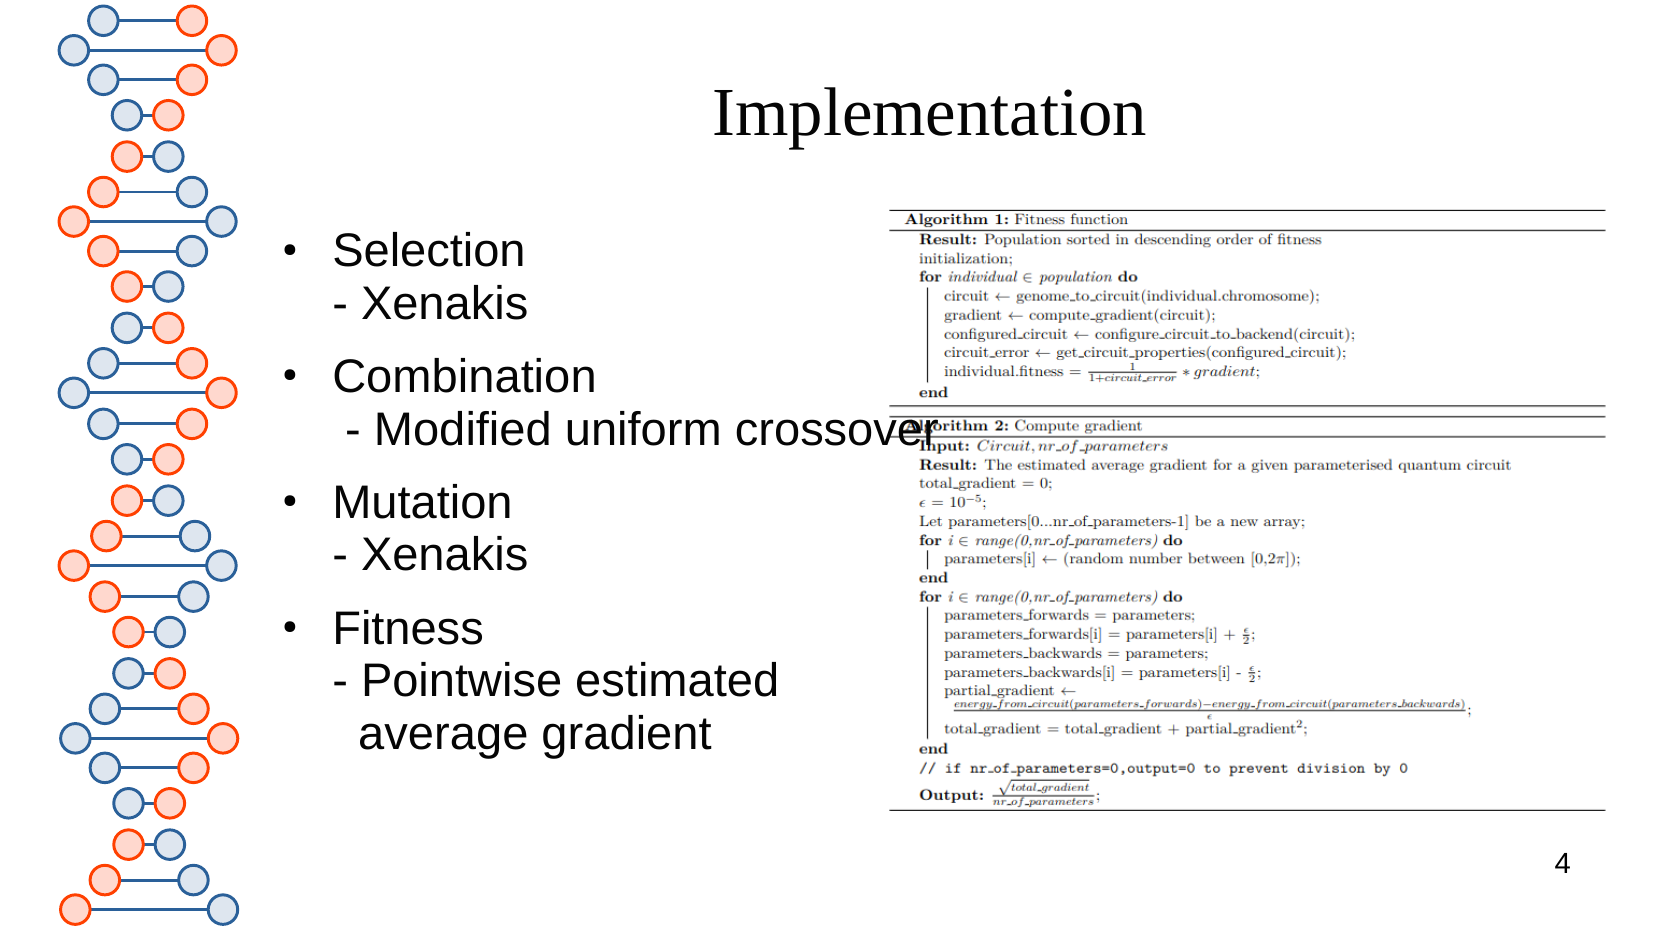

# Implementation
Selection
- Xenakis
Combination
 - Modified uniform crossover
Mutation
- Xenakis
Fitness
- Pointwise estimated
 average gradient
4